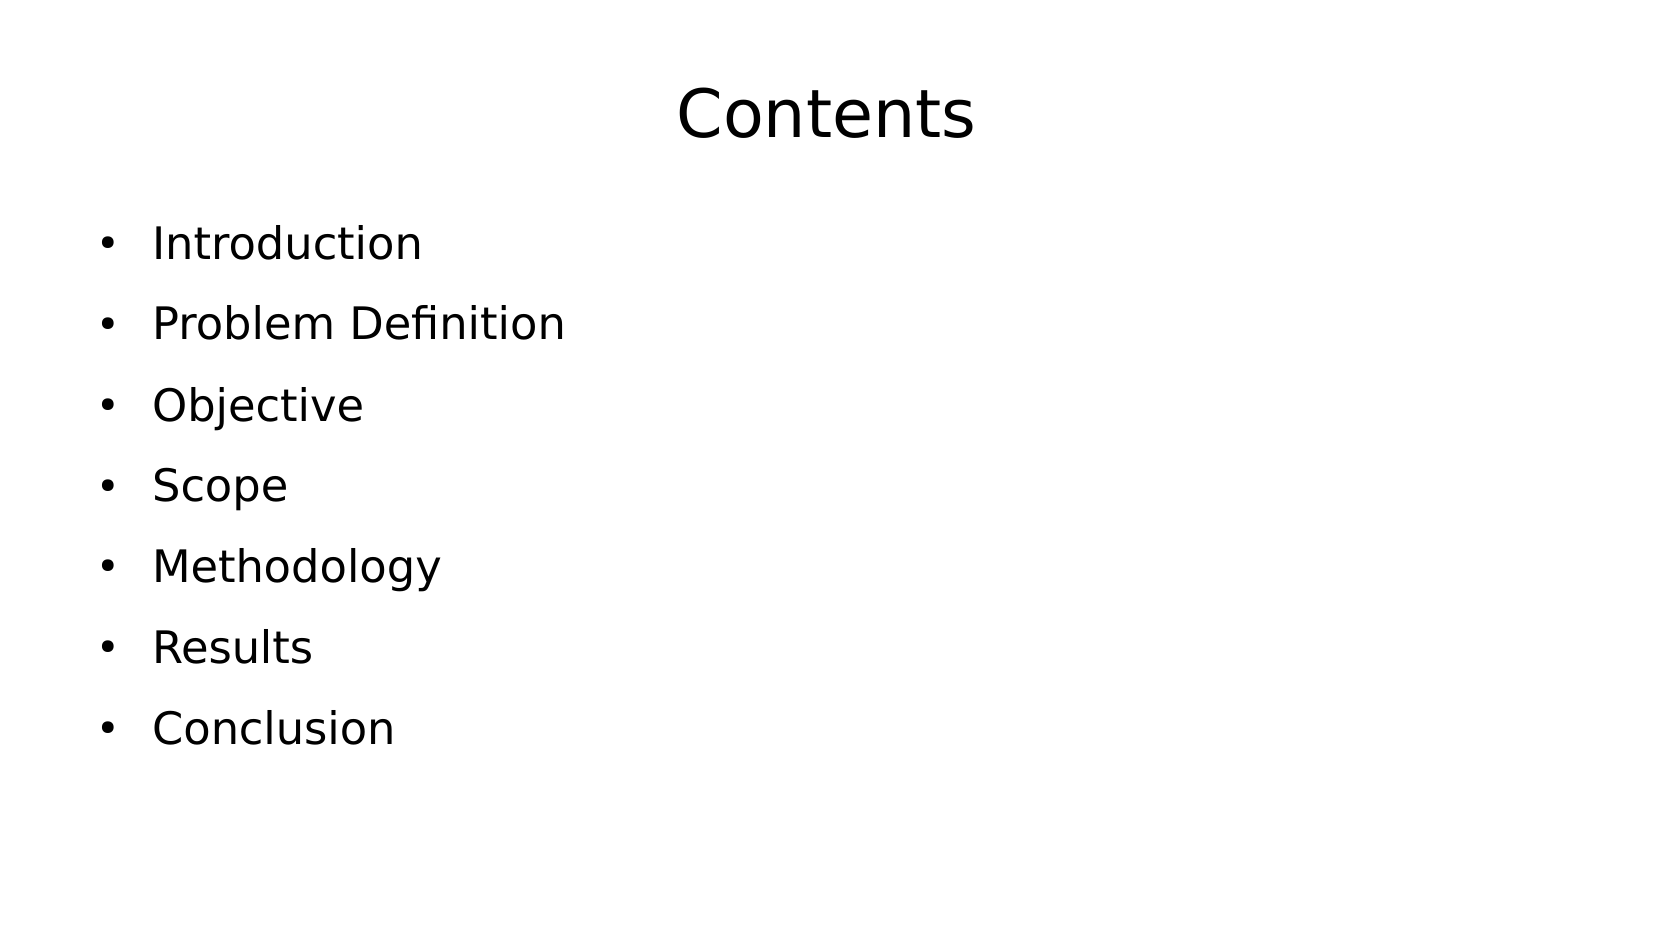

# Contents
Introduction
Problem Definition
Objective
Scope
Methodology
Results
Conclusion